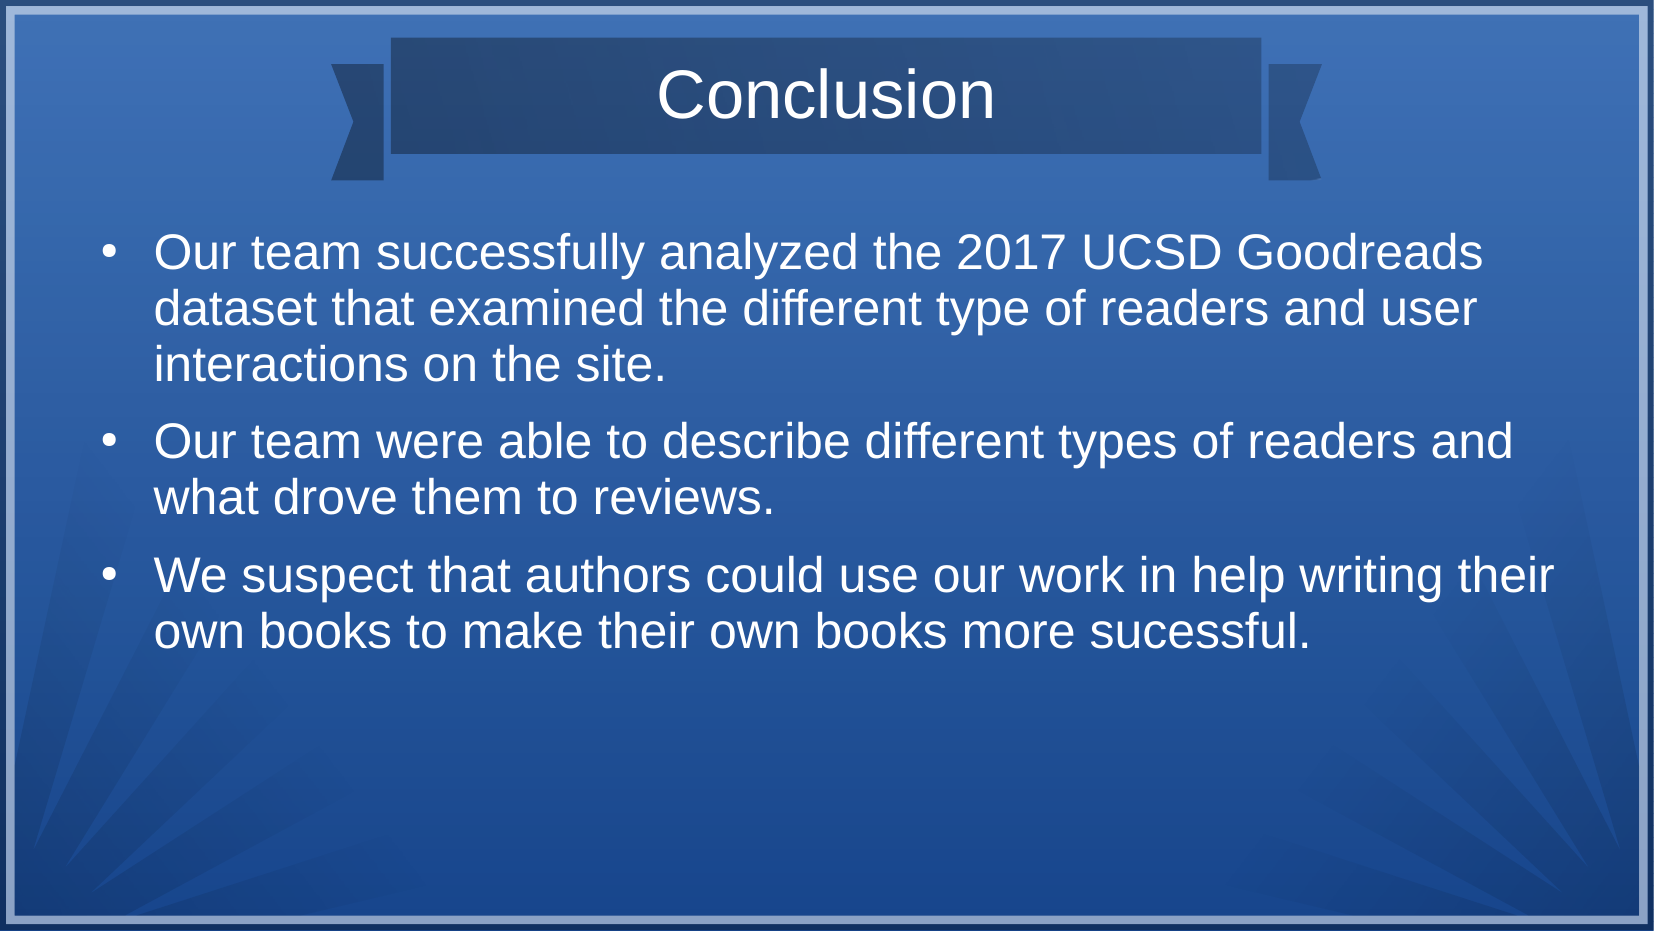

# Conclusion
Our team successfully analyzed the 2017 UCSD Goodreads dataset that examined the different type of readers and user interactions on the site.
Our team were able to describe different types of readers and what drove them to reviews.
We suspect that authors could use our work in help writing their own books to make their own books more sucessful.